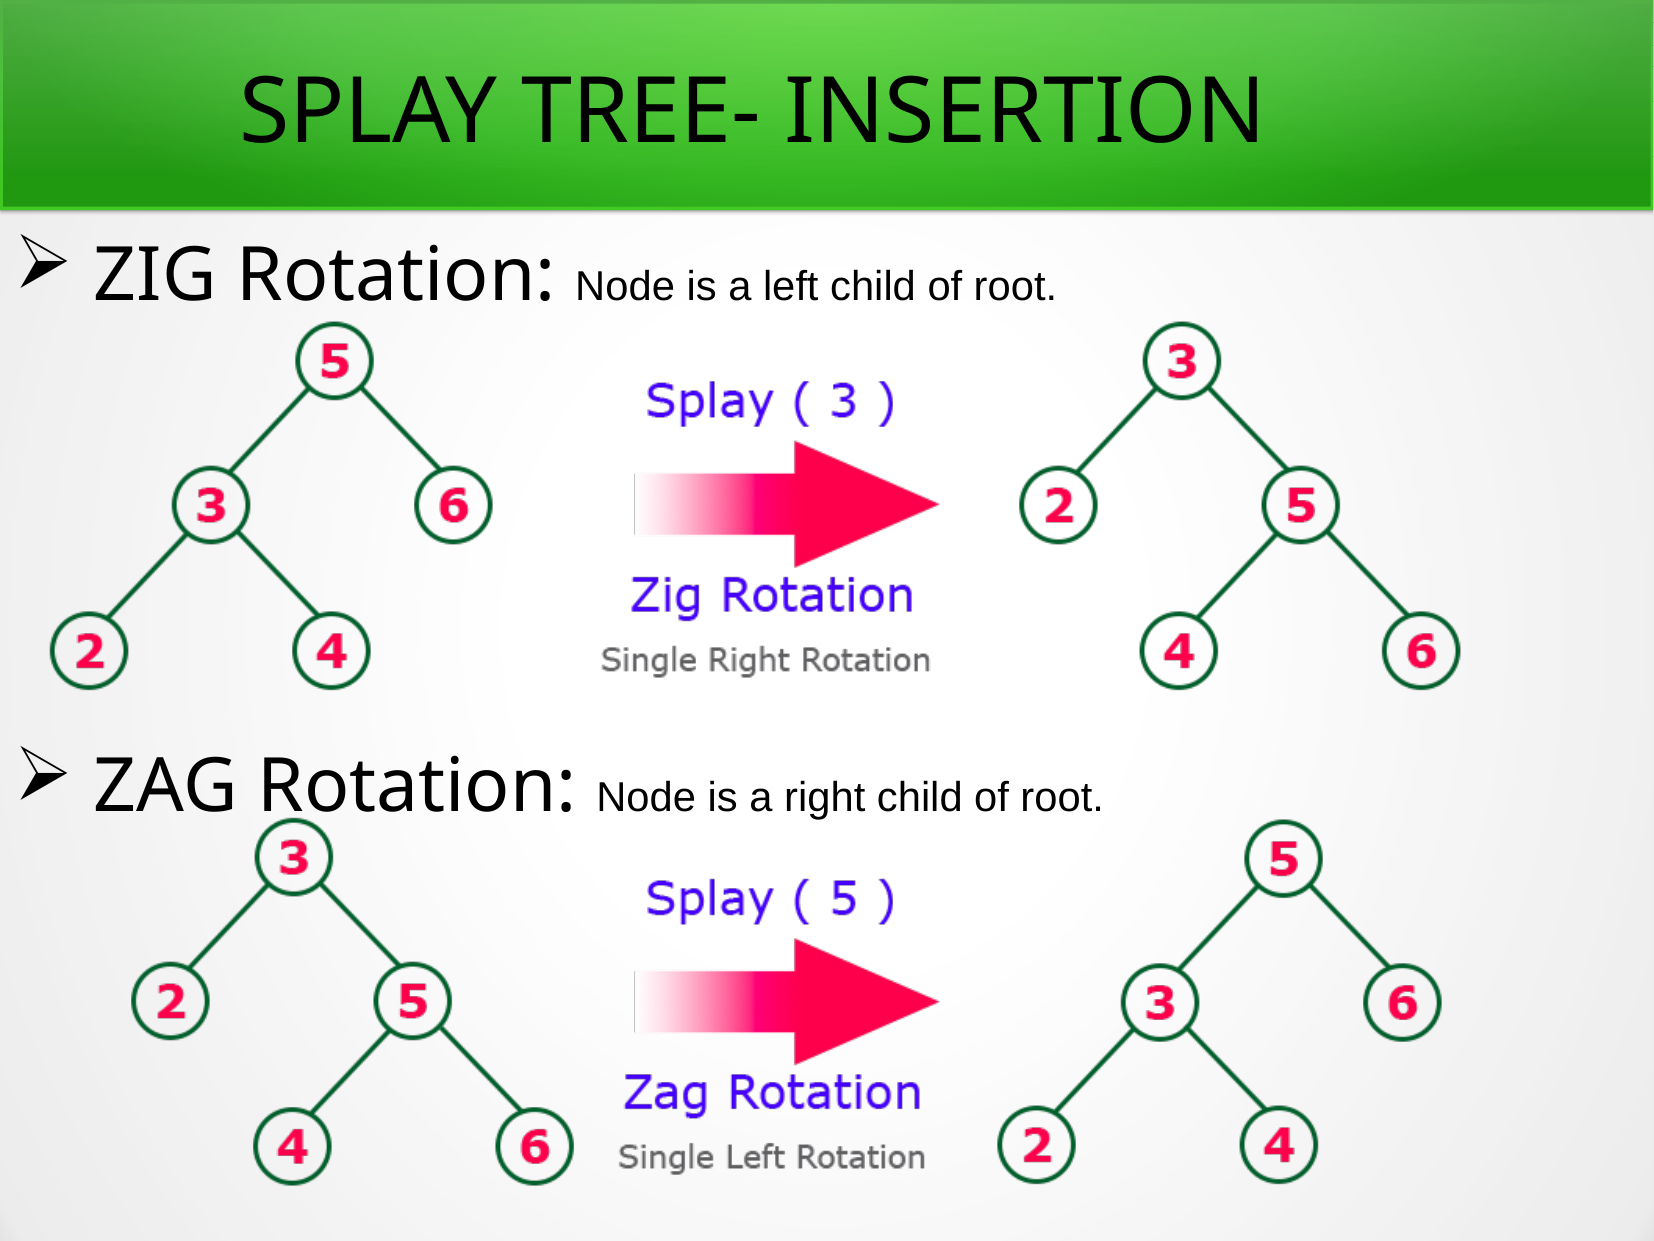

SPLAY TREE- INSERTION
 ZIG Rotation: Node is a left child of root.
 ZAG Rotation: Node is a right child of root.